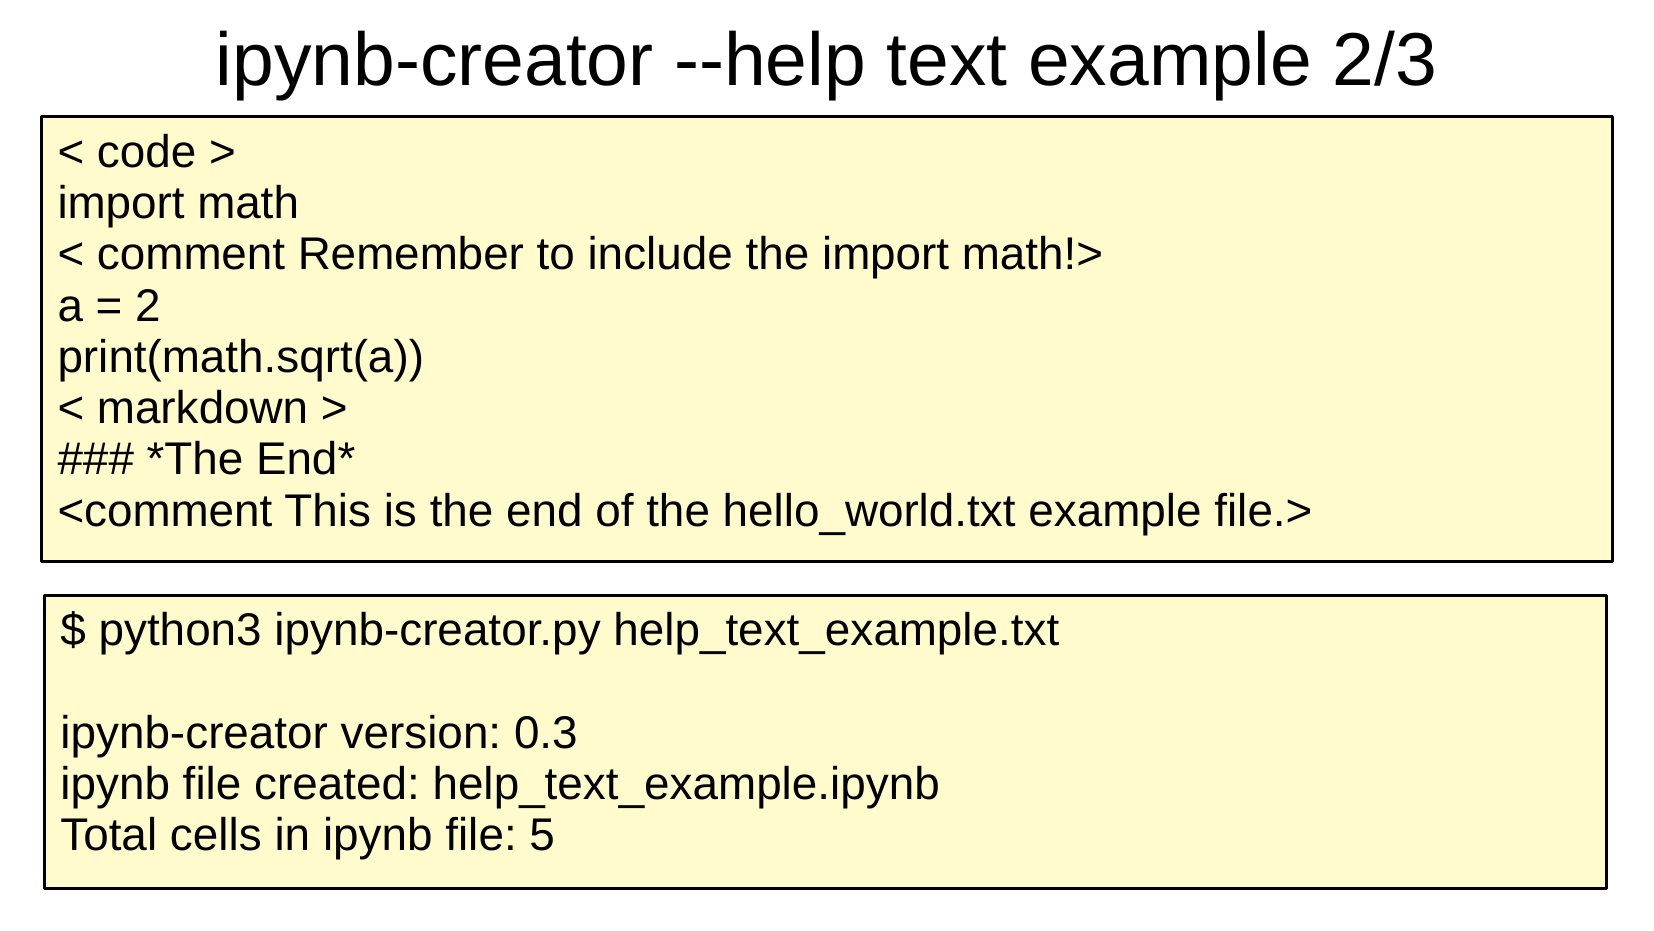

# ipynb-creator --help text example 2/3
< code >
import math
< comment Remember to include the import math!>
a = 2
print(math.sqrt(a))
< markdown >
### *The End*
<comment This is the end of the hello_world.txt example file.>
$ python3 ipynb-creator.py help_text_example.txt
ipynb-creator version: 0.3
ipynb file created: help_text_example.ipynb
Total cells in ipynb file: 5